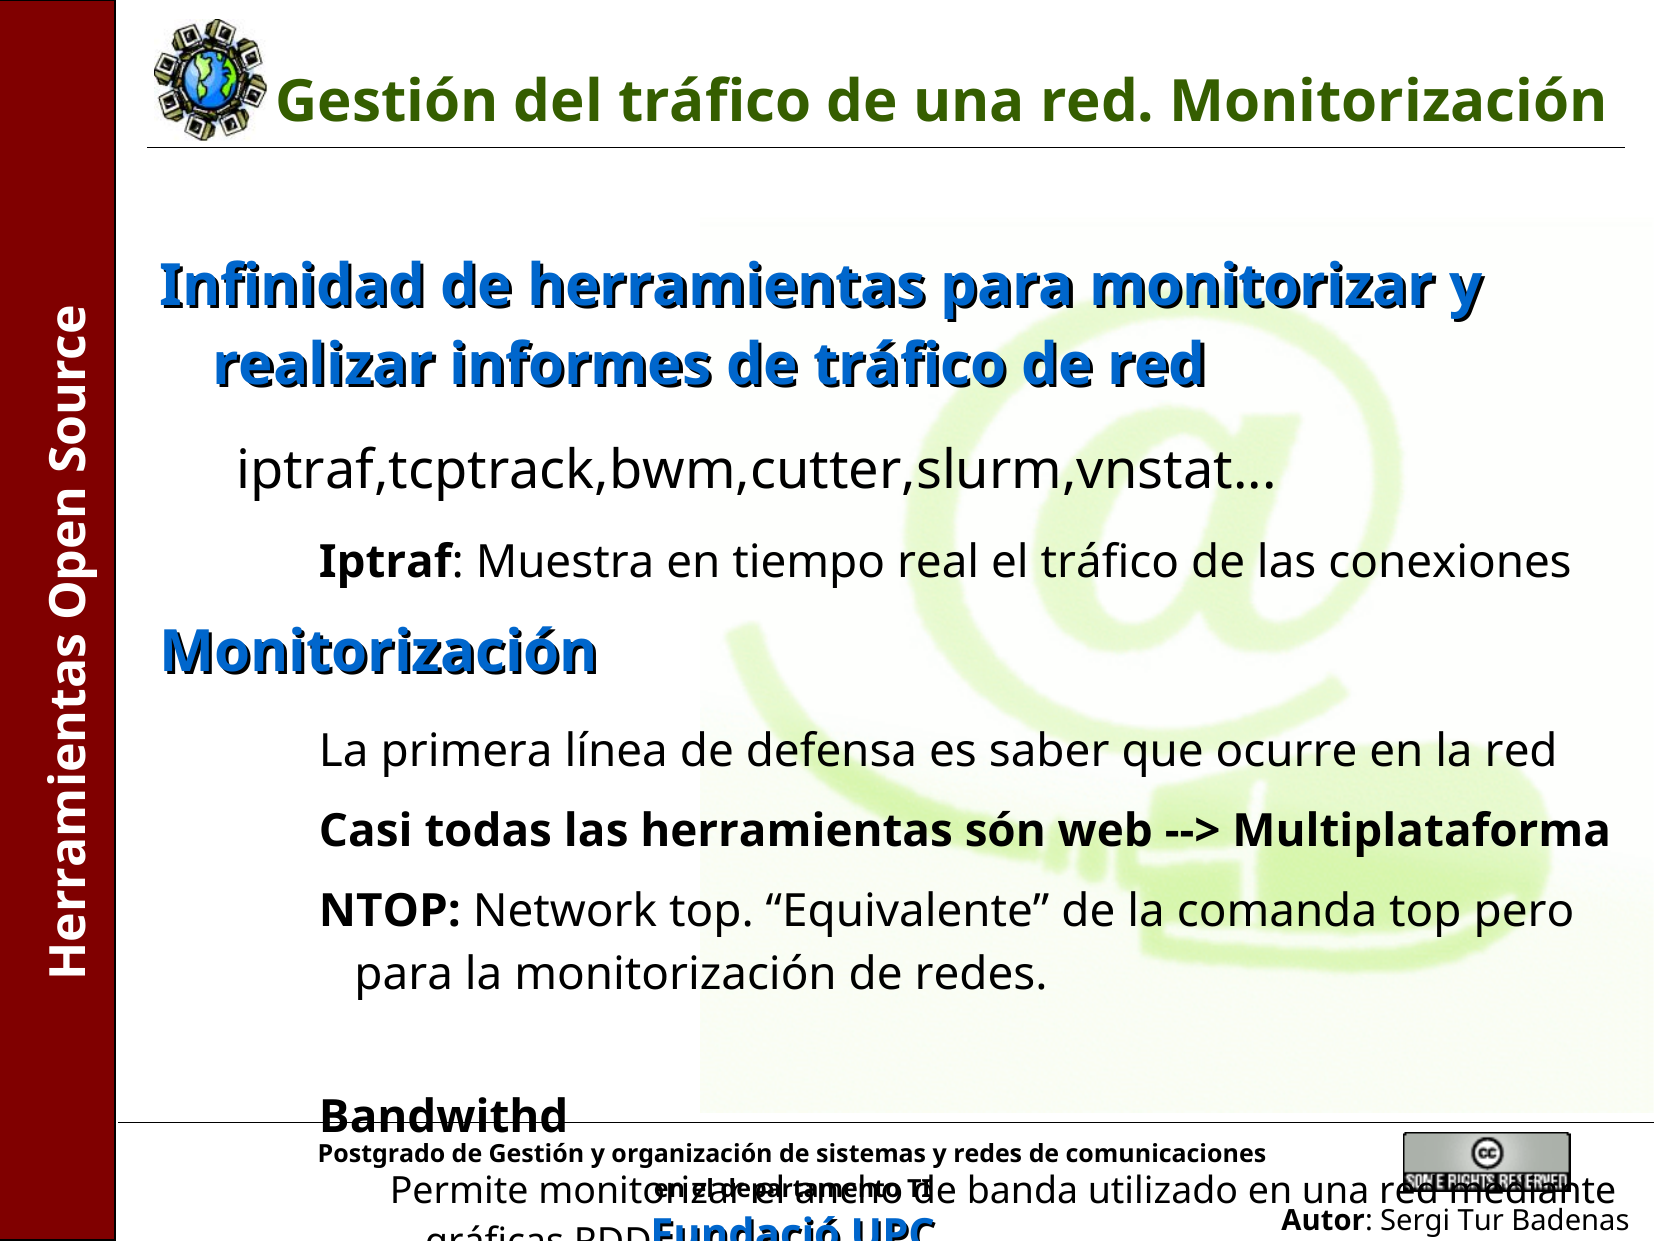

# Gestión del tráfico de una red. Monitorización
Infinidad de herramientas para monitorizar y realizar informes de tráfico de red
iptraf,tcptrack,bwm,cutter,slurm,vnstat...
Iptraf: Muestra en tiempo real el tráfico de las conexiones
Monitorización
La primera línea de defensa es saber que ocurre en la red
Casi todas las herramientas són web --> Multiplataforma
NTOP: Network top. “Equivalente” de la comanda top pero para la monitorización de redes.
Bandwithd
Permite monitorizar el ancho de banda utilizado en una red mediante gráficas RDD.